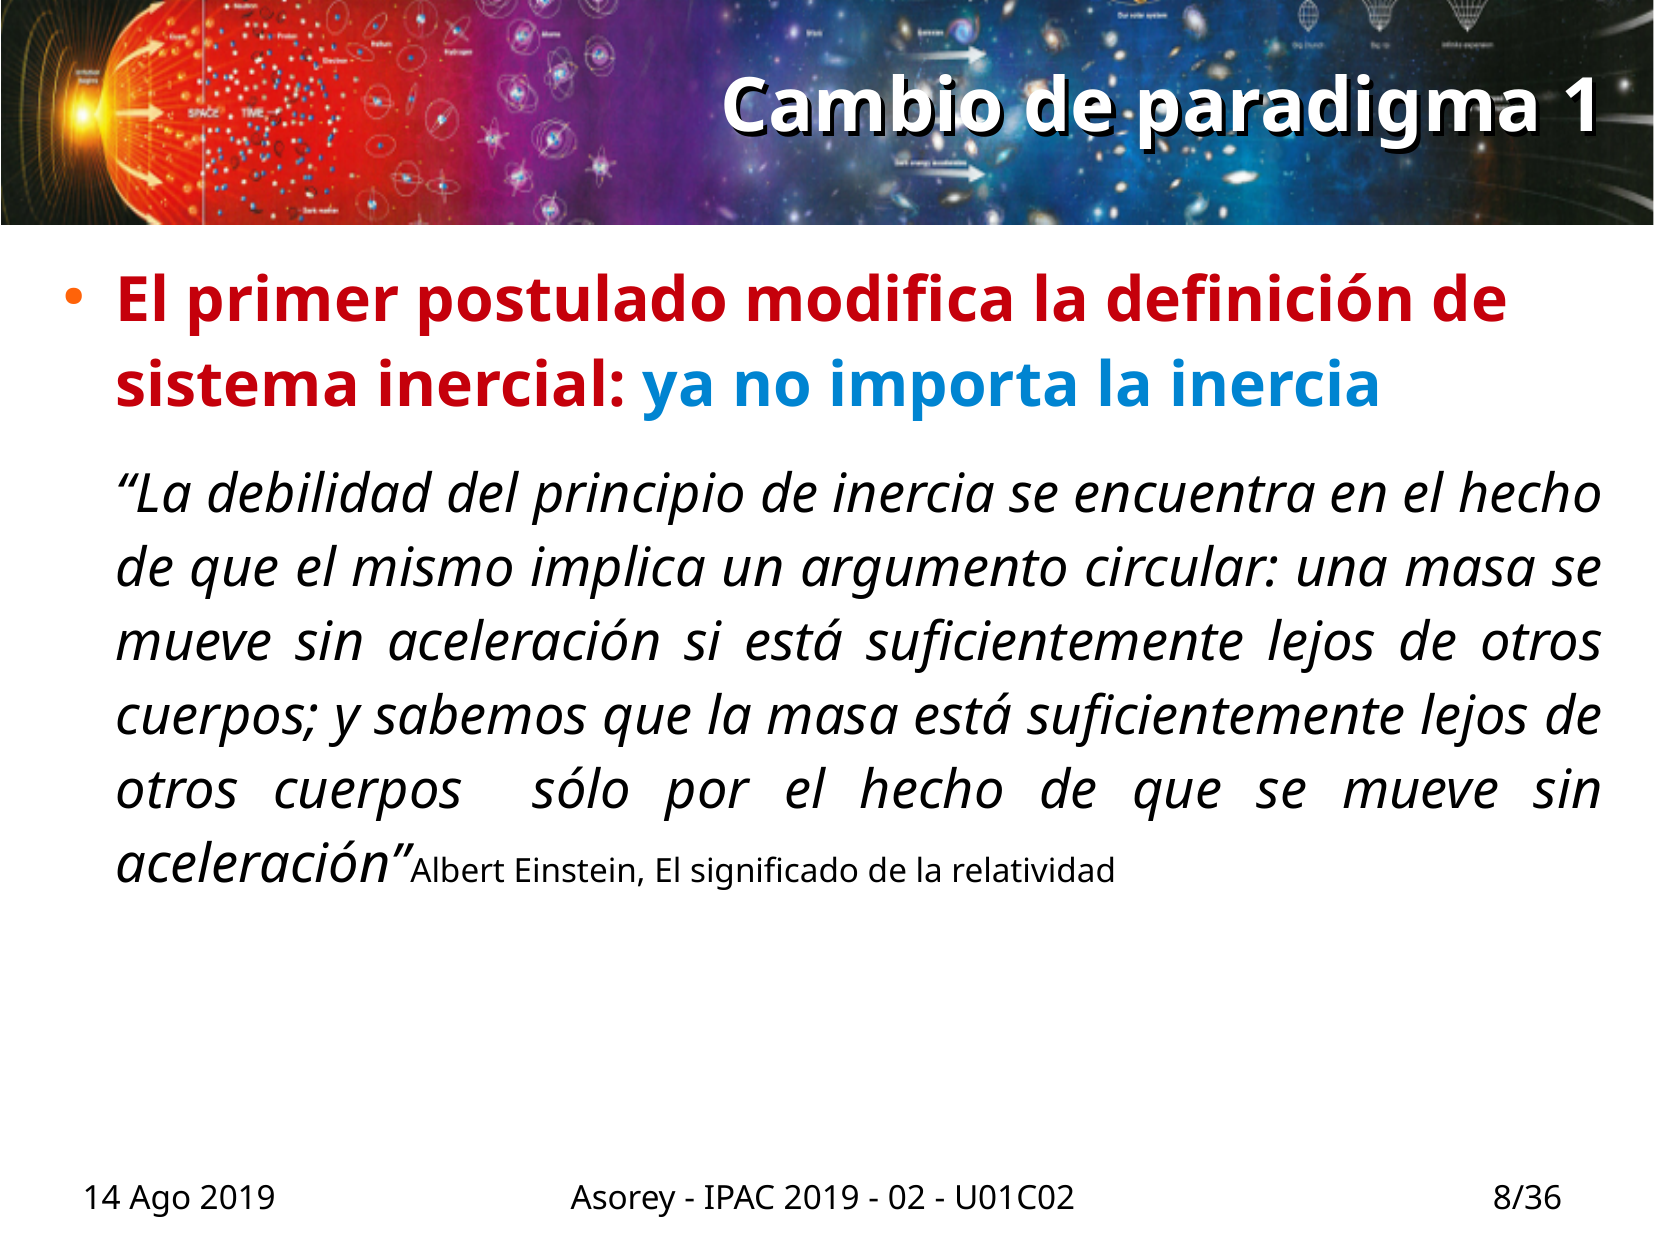

# Cambio de paradigma 1
El primer postulado modifica la definición de sistema inercial: ya no importa la inercia
“La debilidad del principio de inercia se encuentra en el hecho de que el mismo implica un argumento circular: una masa se mueve sin aceleración si está suficientemente lejos de otros cuerpos; y sabemos que la masa está suficientemente lejos de otros cuerpos sólo por el hecho de que se mueve sin aceleración”Albert Einstein, El significado de la relatividad
14 Ago 2019
Asorey - IPAC 2019 - 02 - U01C02
8